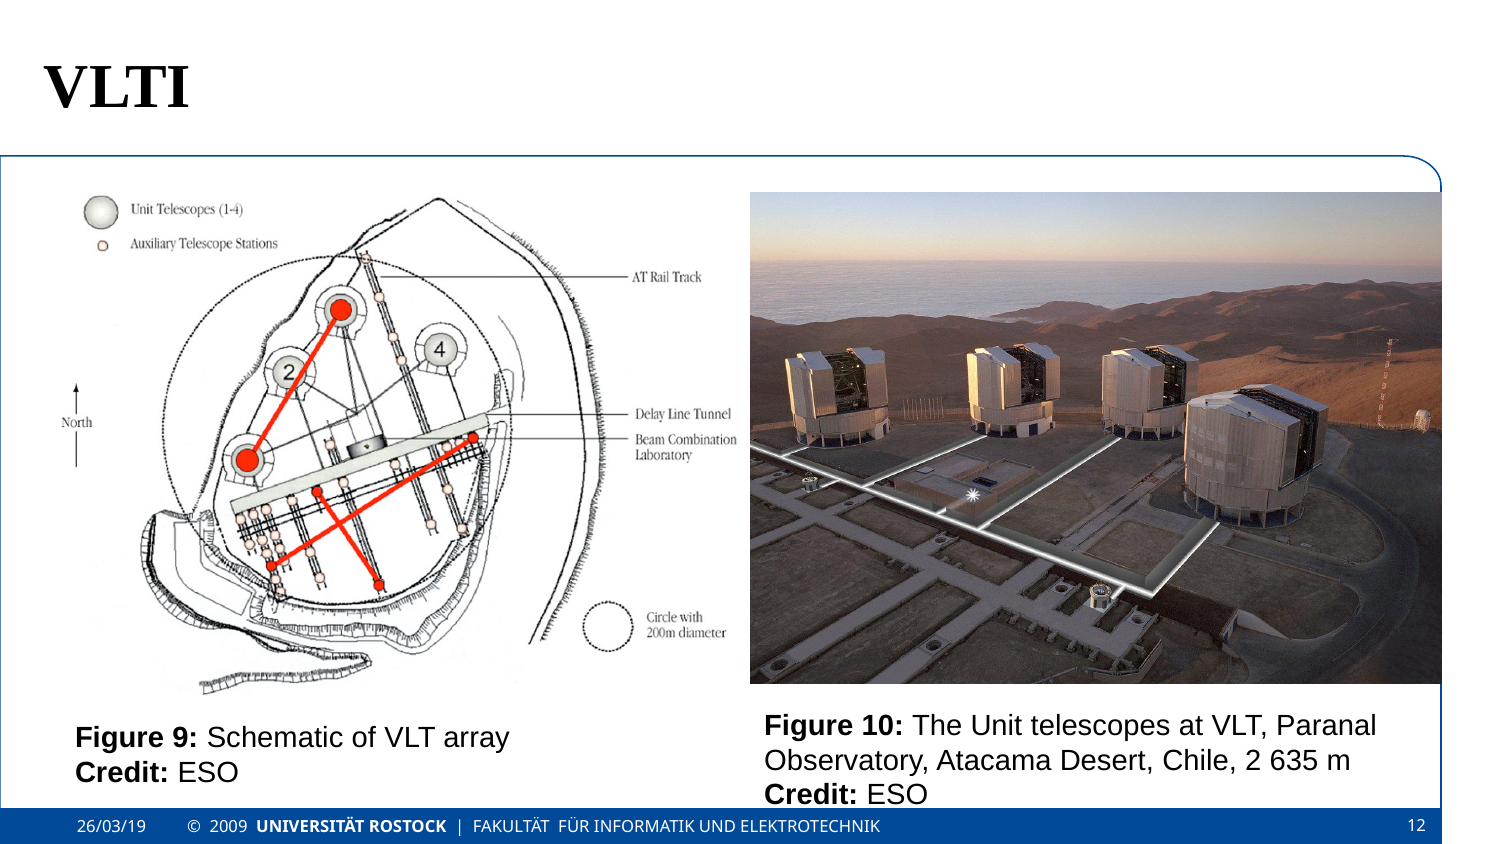

VLTI
Figure 10: The Unit telescopes at VLT, Paranal Observatory, Atacama Desert, Chile, 2 635 m
Credit: ESO
Figure 9: Schematic of VLT array
Credit: ESO
© 2009 UNIVERSITÄT ROSTOCK | FAKULTÄT FÜR INFORMATIK UND ELEKTROTECHNIK
26/03/19